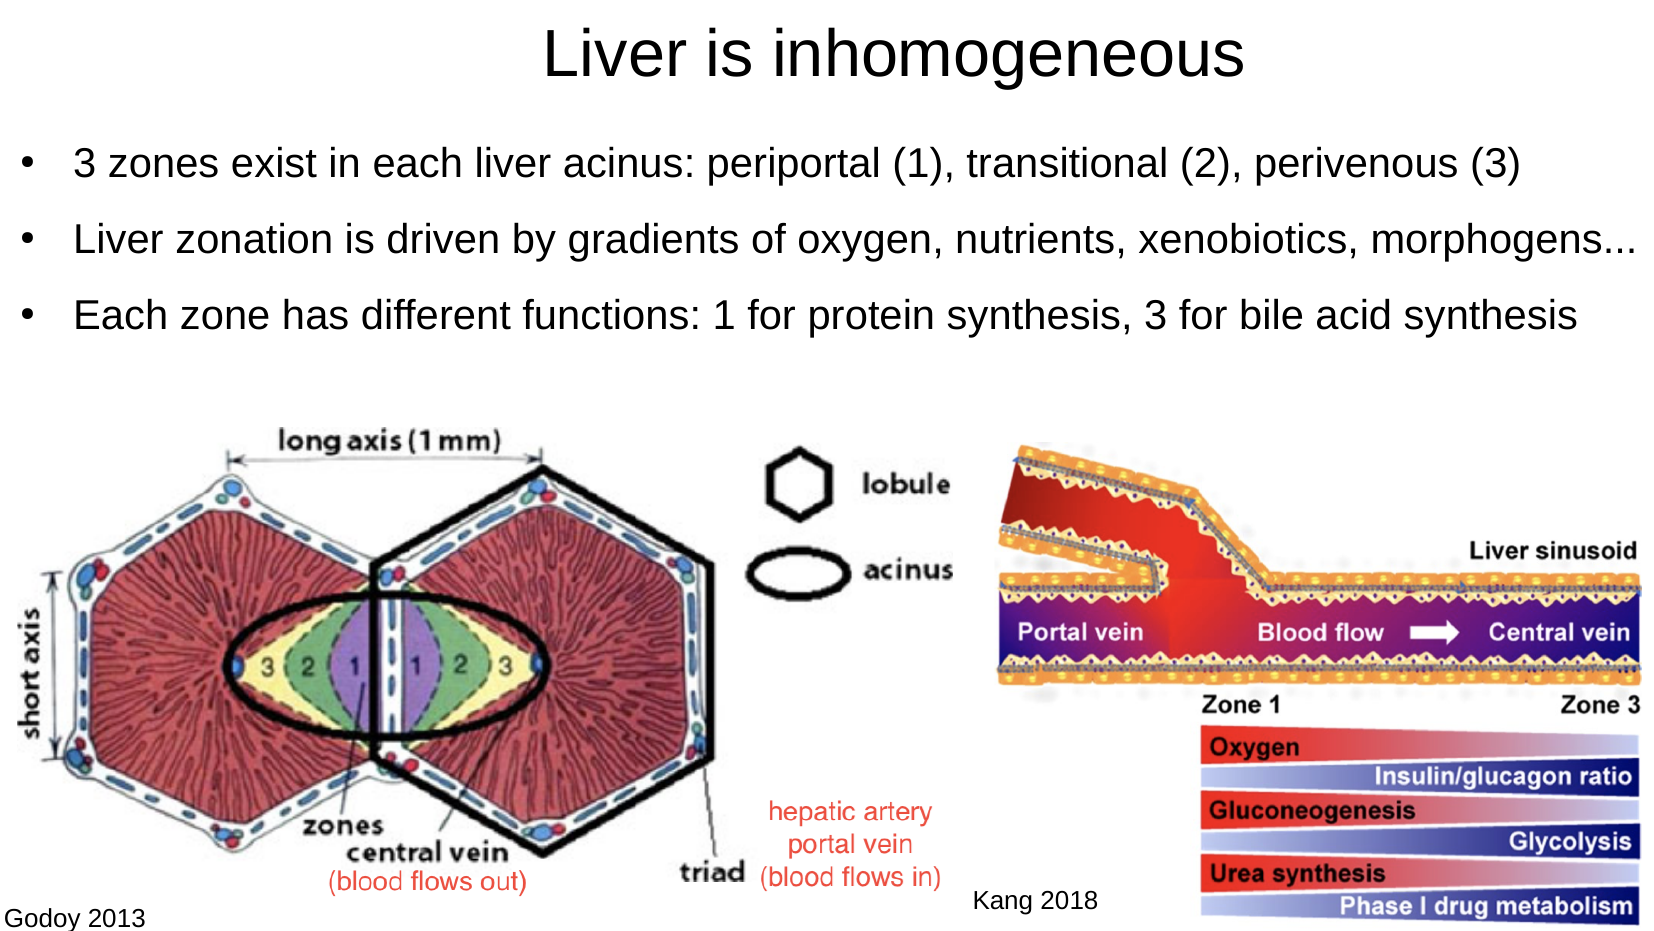

# Liver is inhomogeneous
3 zones exist in each liver acinus: periportal (1), transitional (2), perivenous (3)
Liver zonation is driven by gradients of oxygen, nutrients, xenobiotics, morphogens...
Each zone has different functions: 1 for protein synthesis, 3 for bile acid synthesis
Kang 2018
Godoy 2013